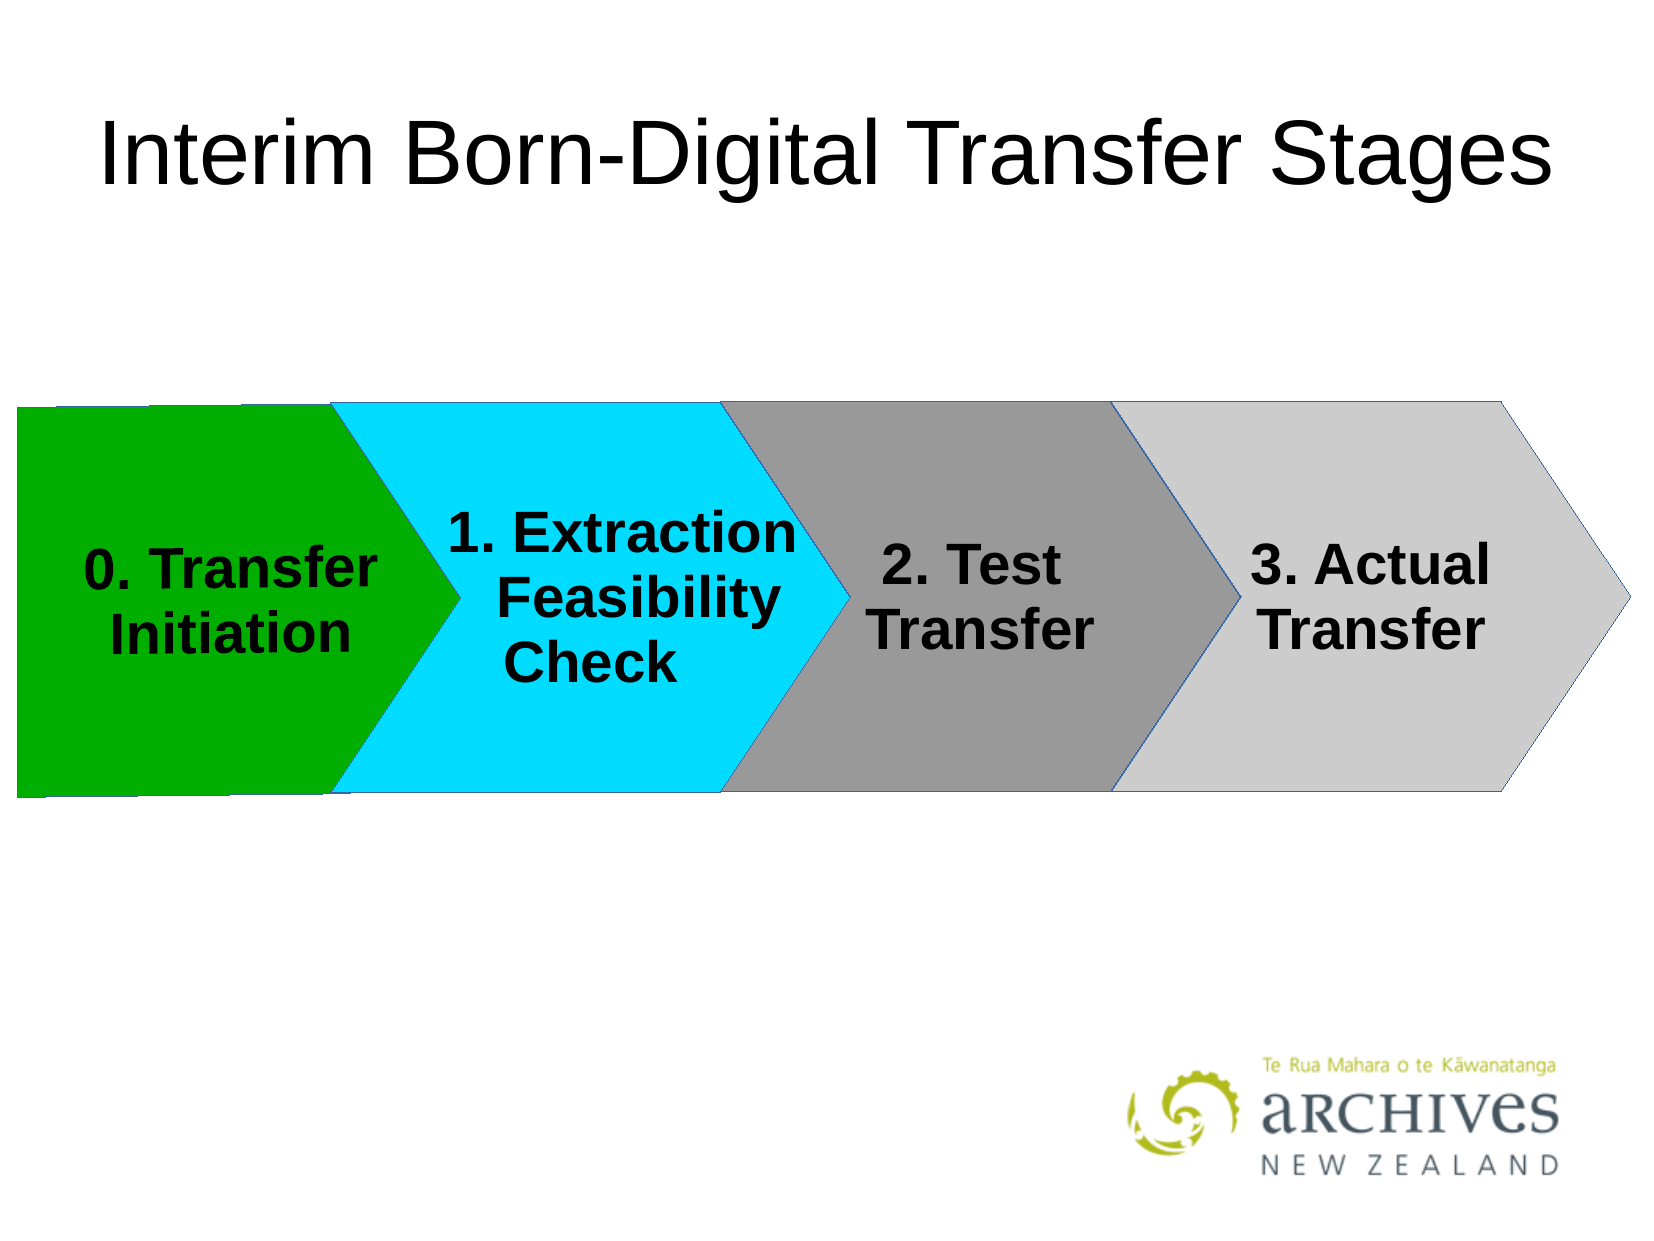

# Interim Born-Digital Transfer Stages
2. Test
Transfer
3. Actual
Transfer
 1. Extraction
 Feasibility
Check
0. Transfer
Initiation